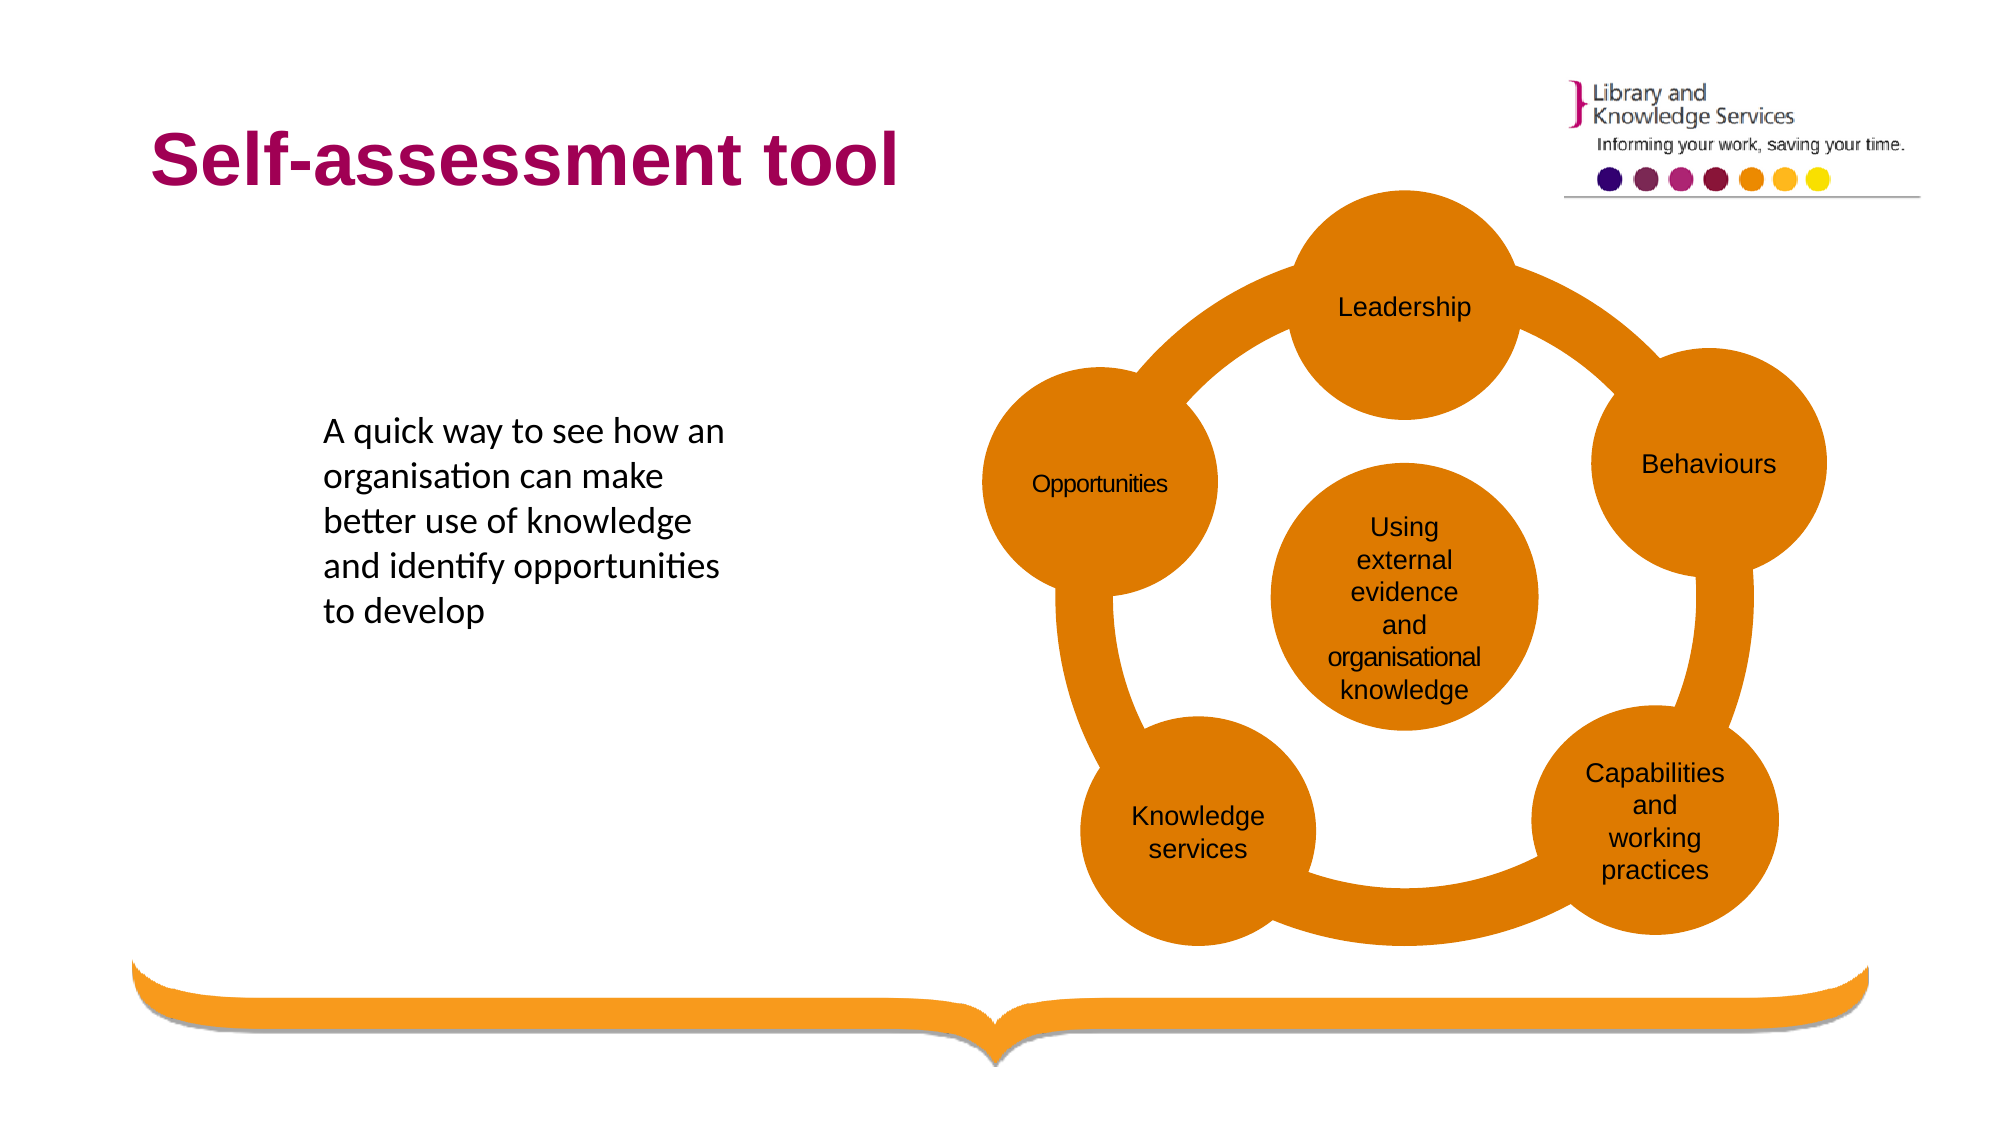

# Self-assessment tool
Leadership
Behaviours
Opportunities
A quick way to see how an organisation can make better use of knowledge and identify opportunities to develop
Using external evidence and organisational knowledge
Capabilities and working practices
Knowledge services